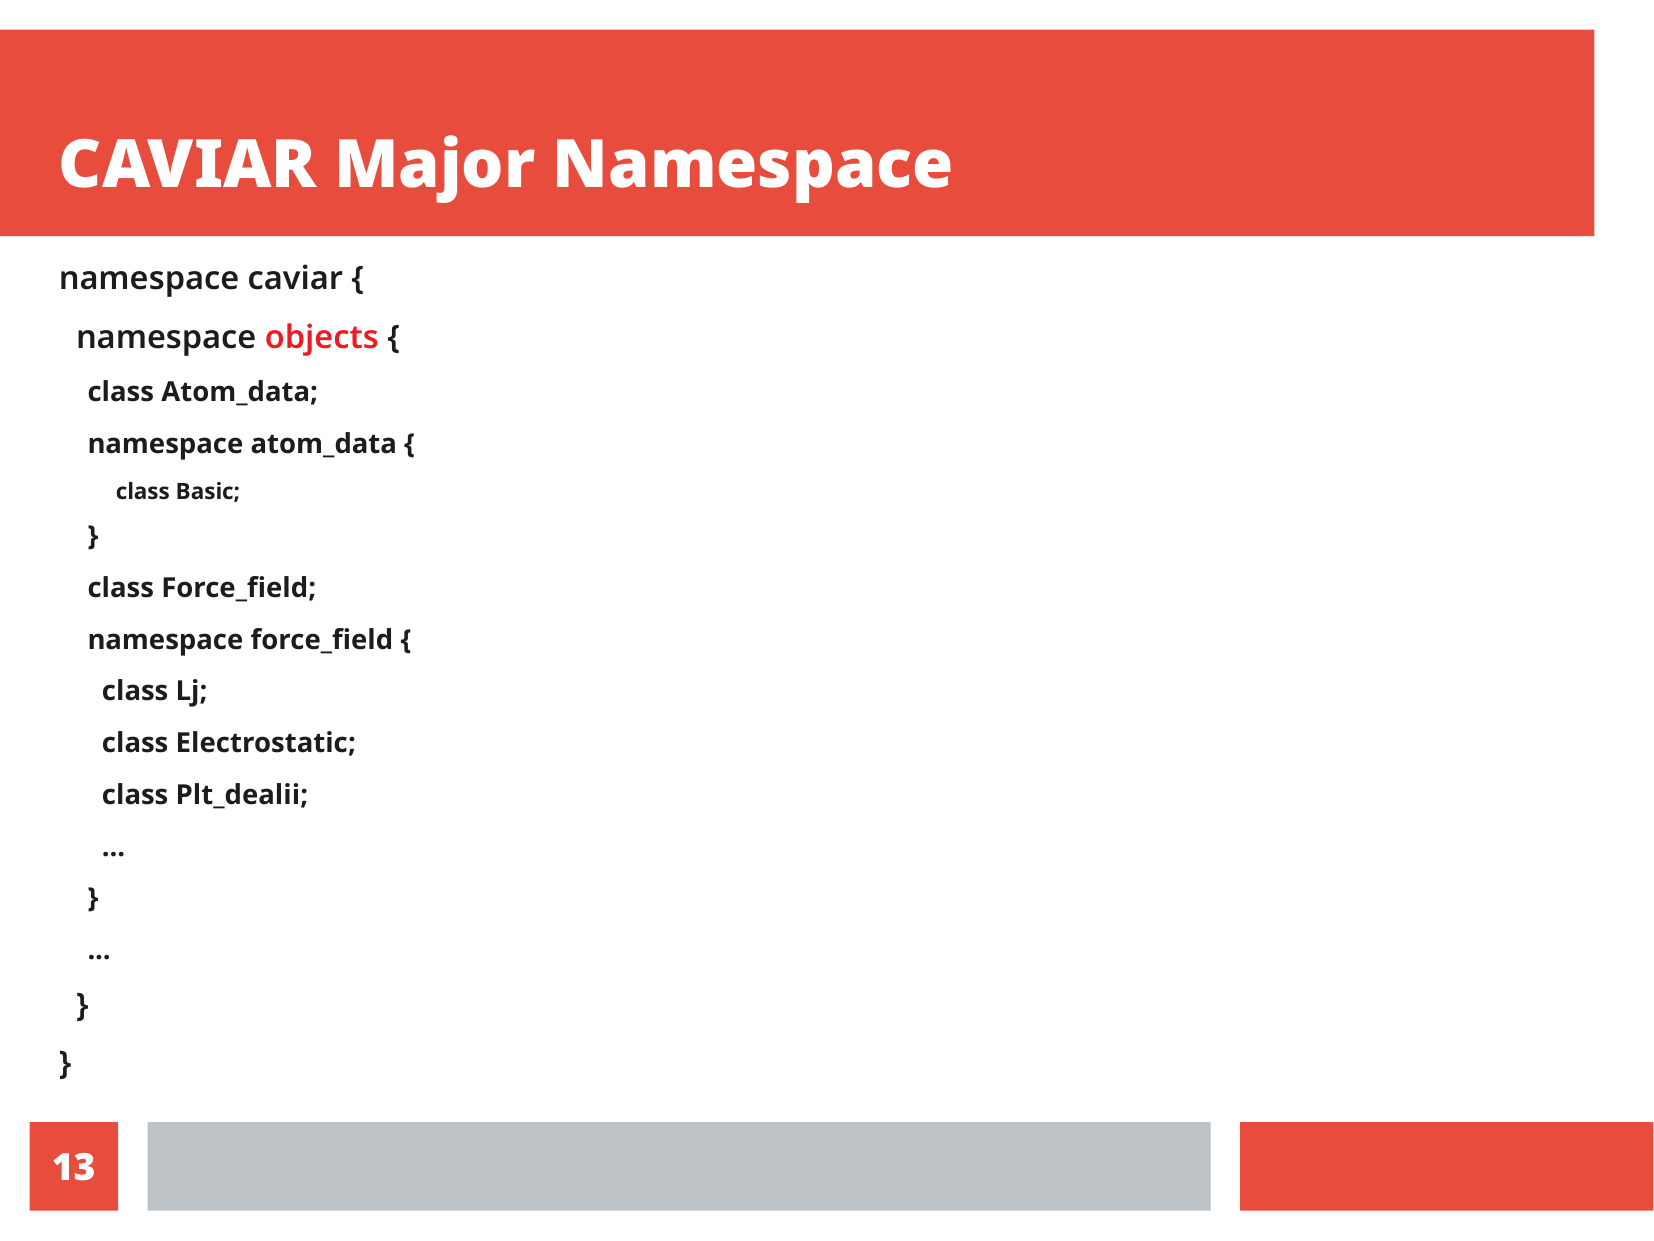

# CAVIAR Major Namespace
namespace caviar {
 namespace objects {
class Atom_data;
namespace atom_data {
class Basic;
}
class Force_field;
namespace force_field {
 class Lj;
 class Electrostatic;
 class Plt_dealii;
 ...
}
...
 }
}
13